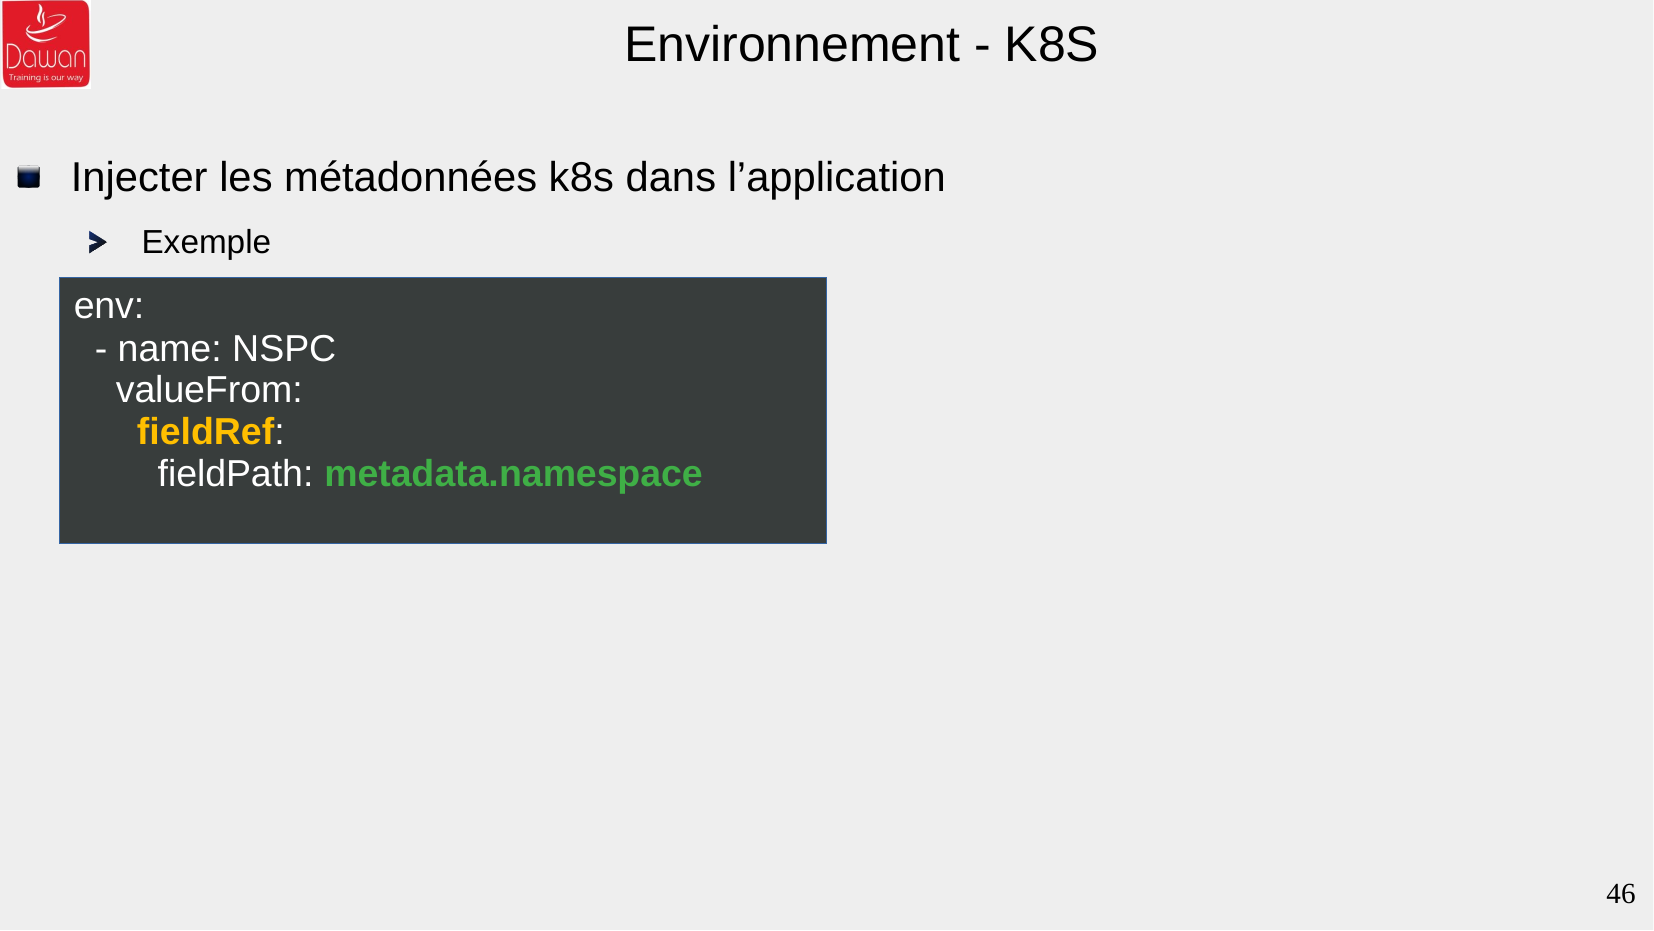

# Environnement - K8S
Injecter les métadonnées k8s dans l’application
Exemple
env:
 - name: NSPC
 valueFrom:
 fieldRef:
 fieldPath: metadata.namespace
46